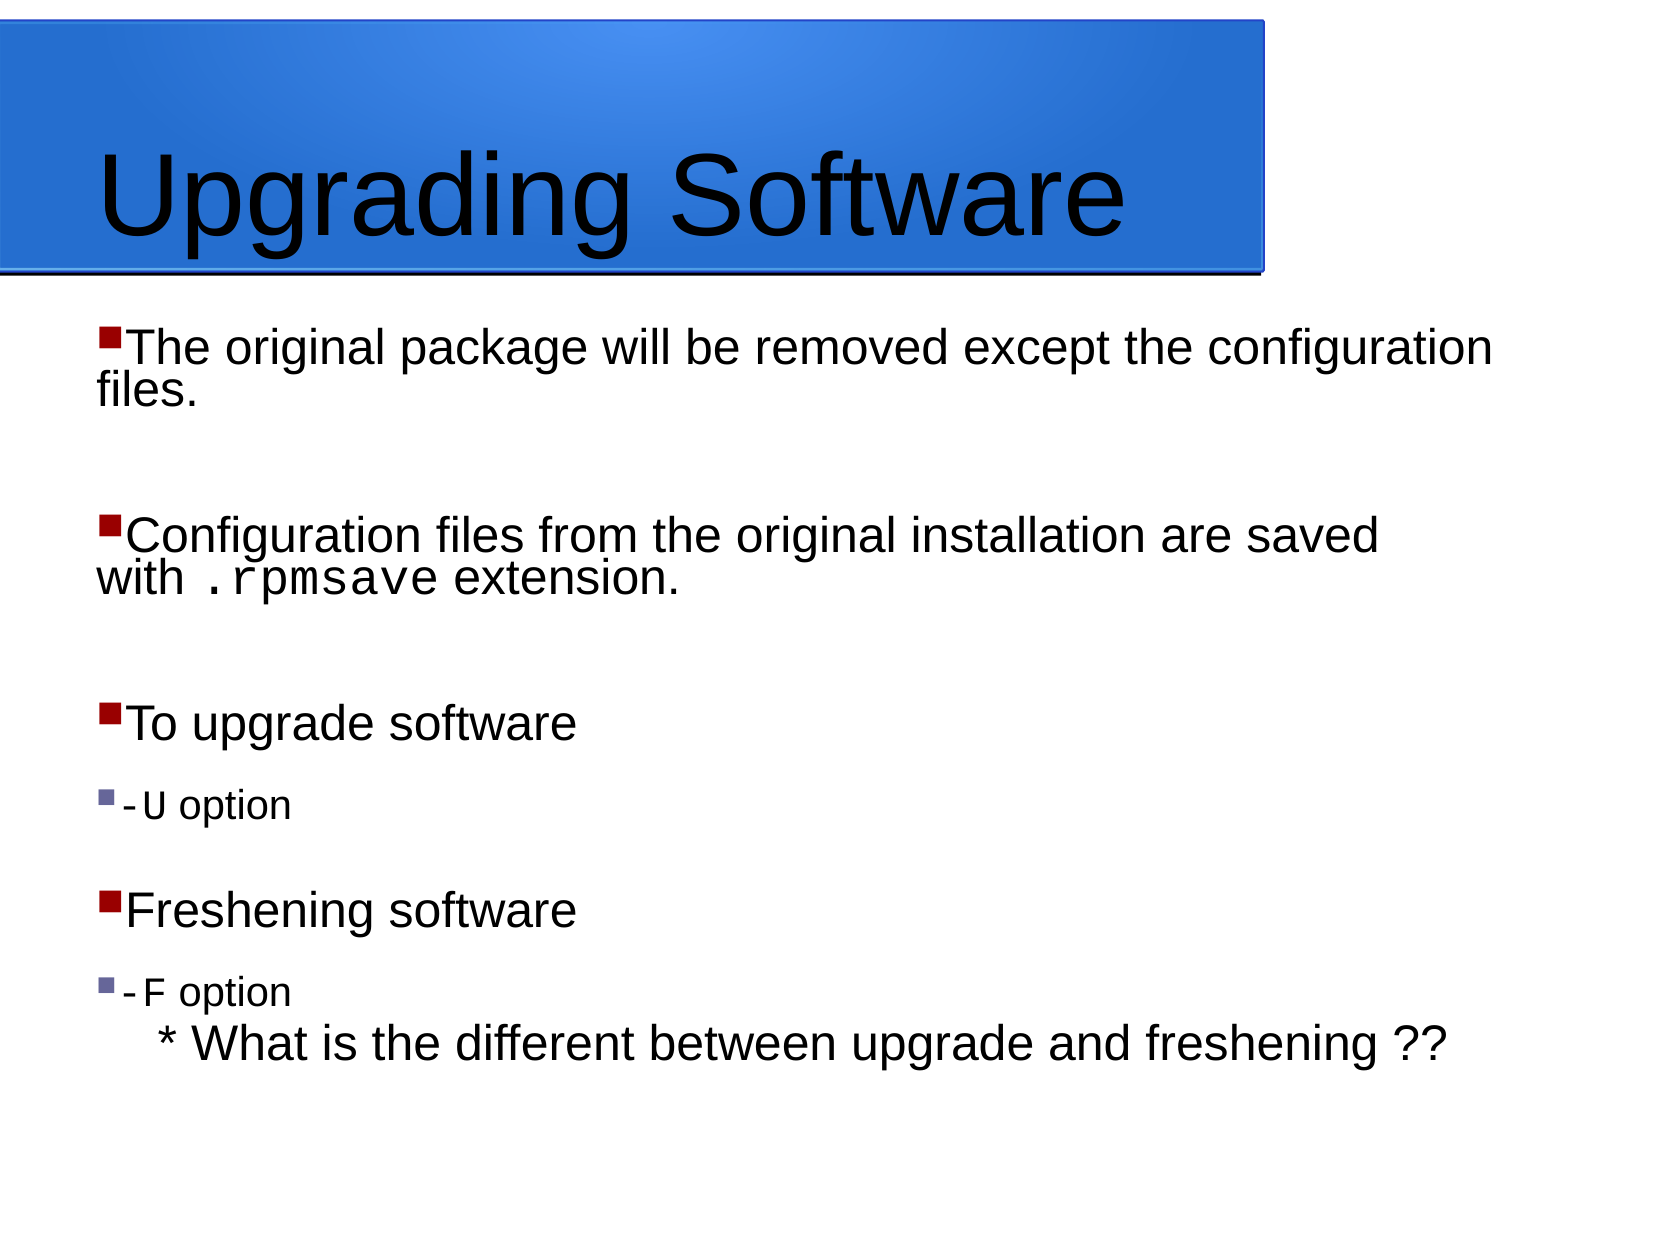

# Upgrading Software
The original package will be removed except the configuration files.
Configuration files from the original installation are saved with .rpmsave extension.
To upgrade software
-U option
Freshening software
-F option
* What is the different between upgrade and freshening ??